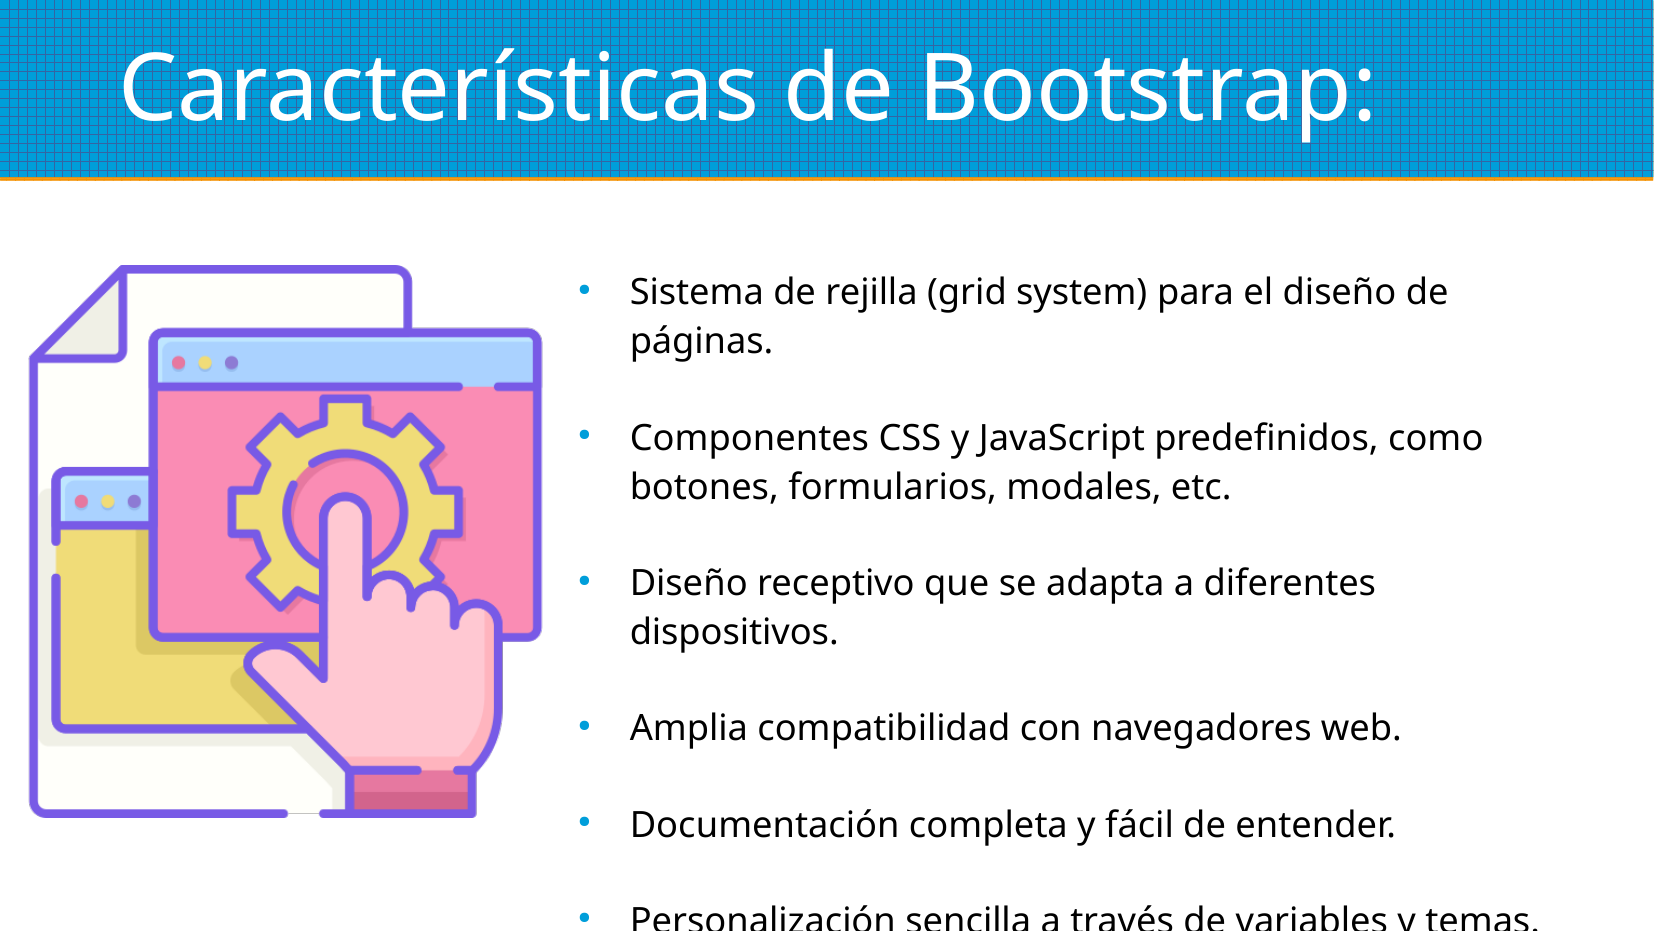

# Características de Bootstrap:
Sistema de rejilla (grid system) para el diseño de páginas.
Componentes CSS y JavaScript predefinidos, como botones, formularios, modales, etc.
Diseño receptivo que se adapta a diferentes dispositivos.
Amplia compatibilidad con navegadores web.
Documentación completa y fácil de entender.
Personalización sencilla a través de variables y temas.